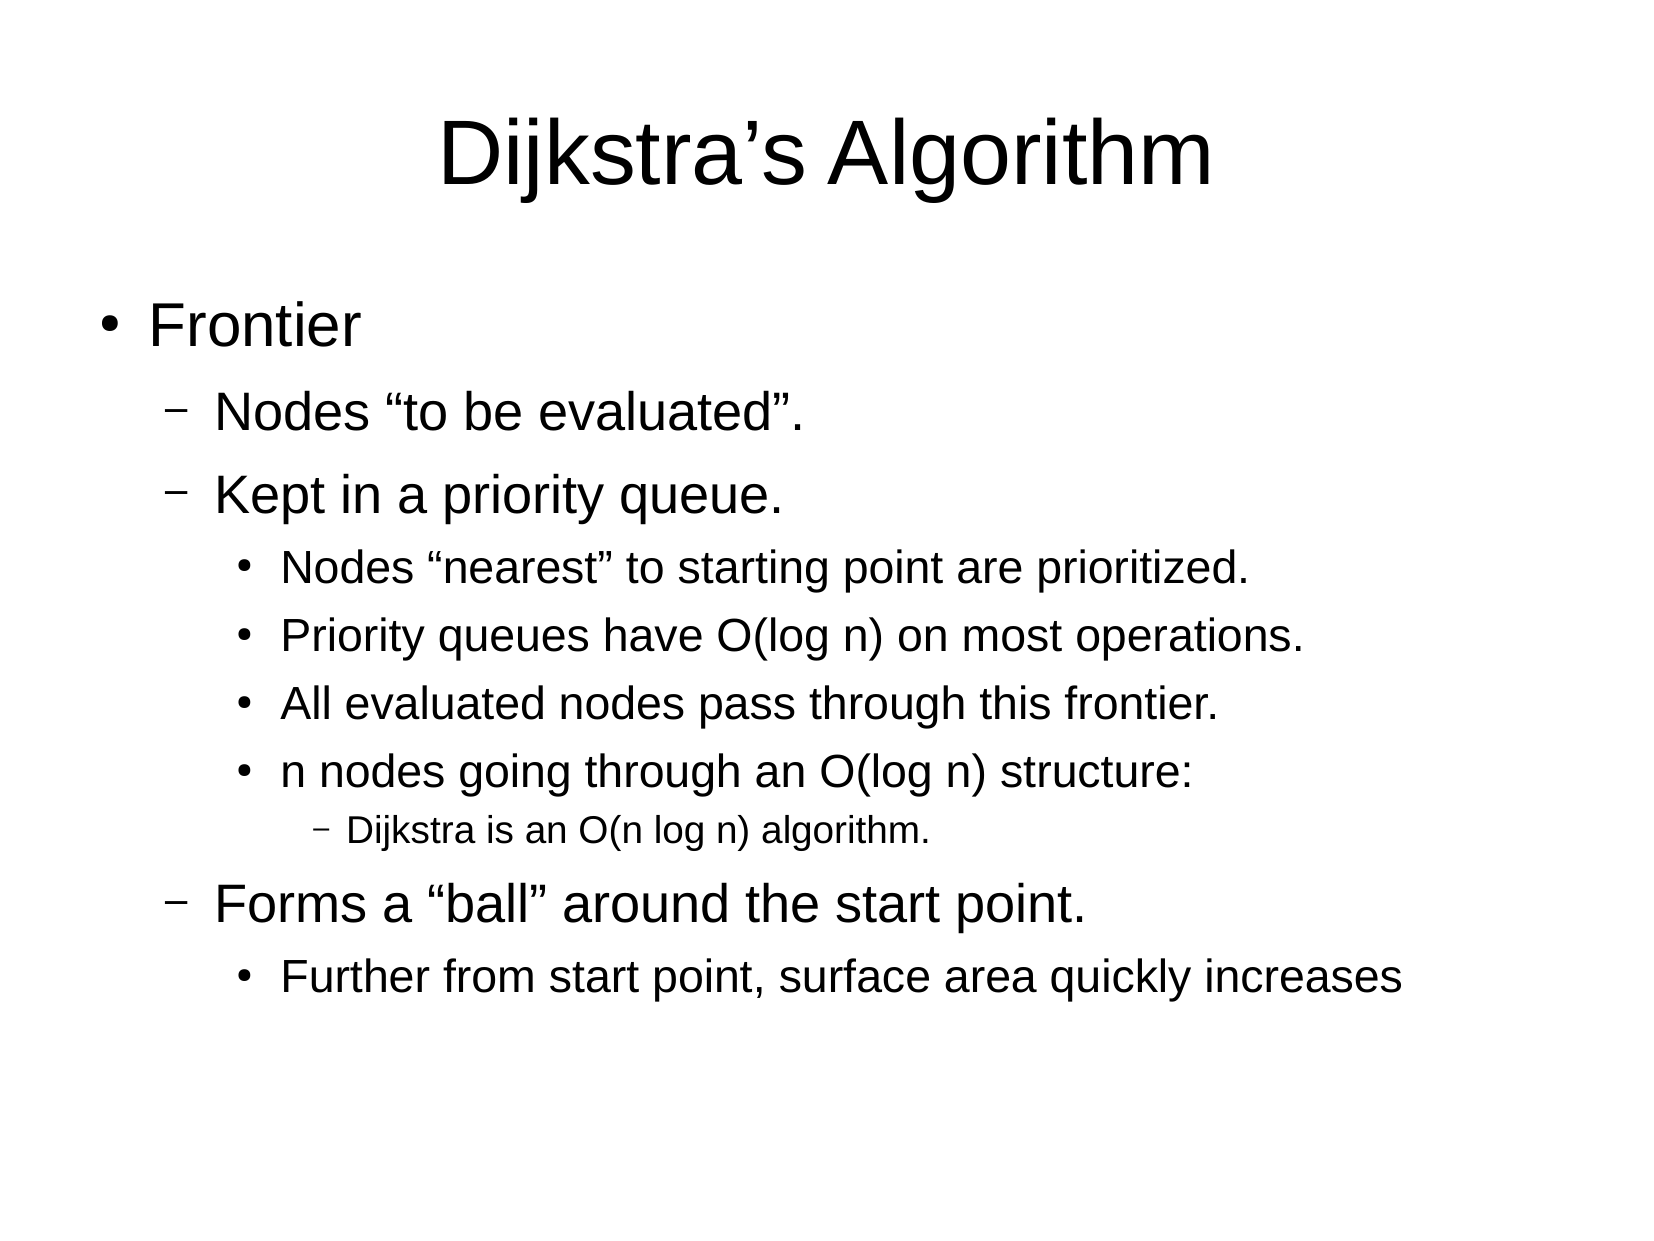

# Dijkstra’s Algorithm
Frontier
Nodes “to be evaluated”.
Kept in a priority queue.
Nodes “nearest” to starting point are prioritized.
Priority queues have O(log n) on most operations.
All evaluated nodes pass through this frontier.
n nodes going through an O(log n) structure:
Dijkstra is an O(n log n) algorithm.
Forms a “ball” around the start point.
Further from start point, surface area quickly increases